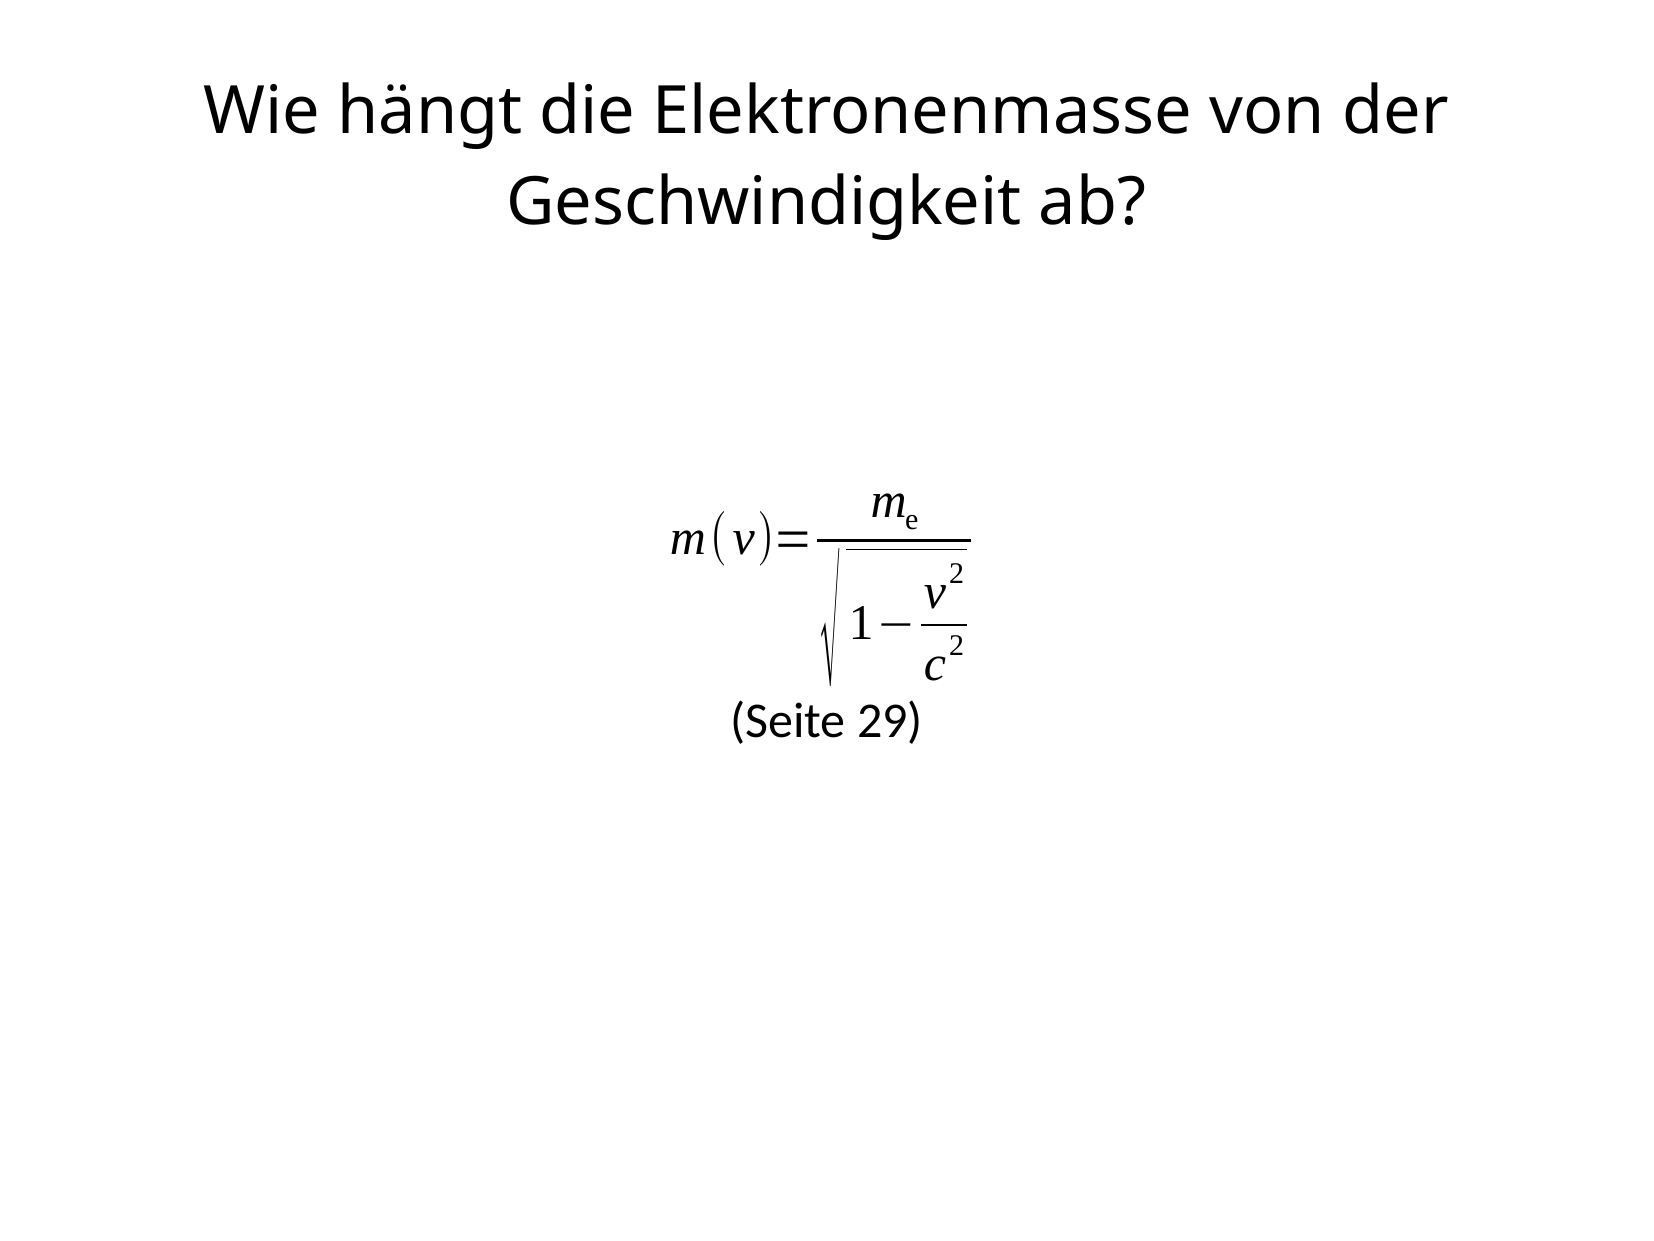

# Wie hängt die Elektronenmasse von der Geschwindigkeit ab?
(Seite 29)